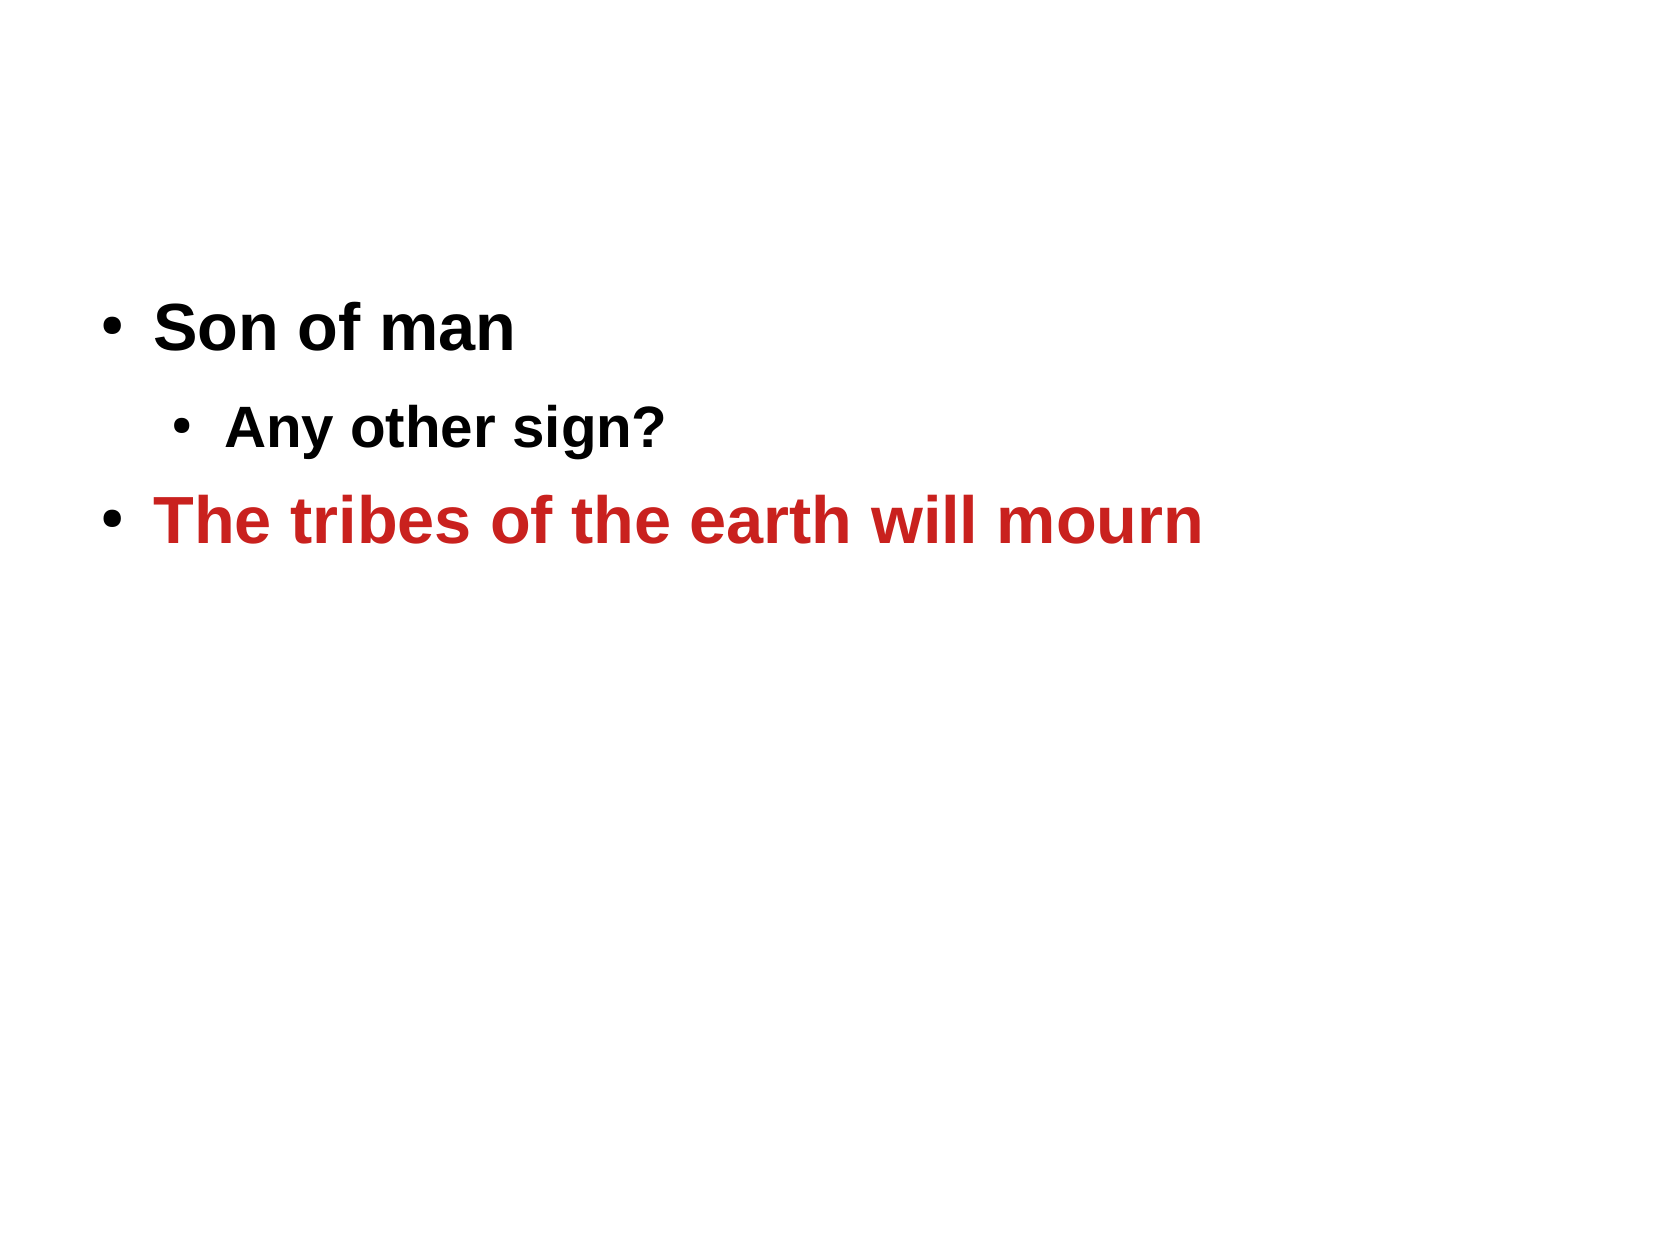

#
Son of man
Any other sign?
The tribes of the earth will mourn